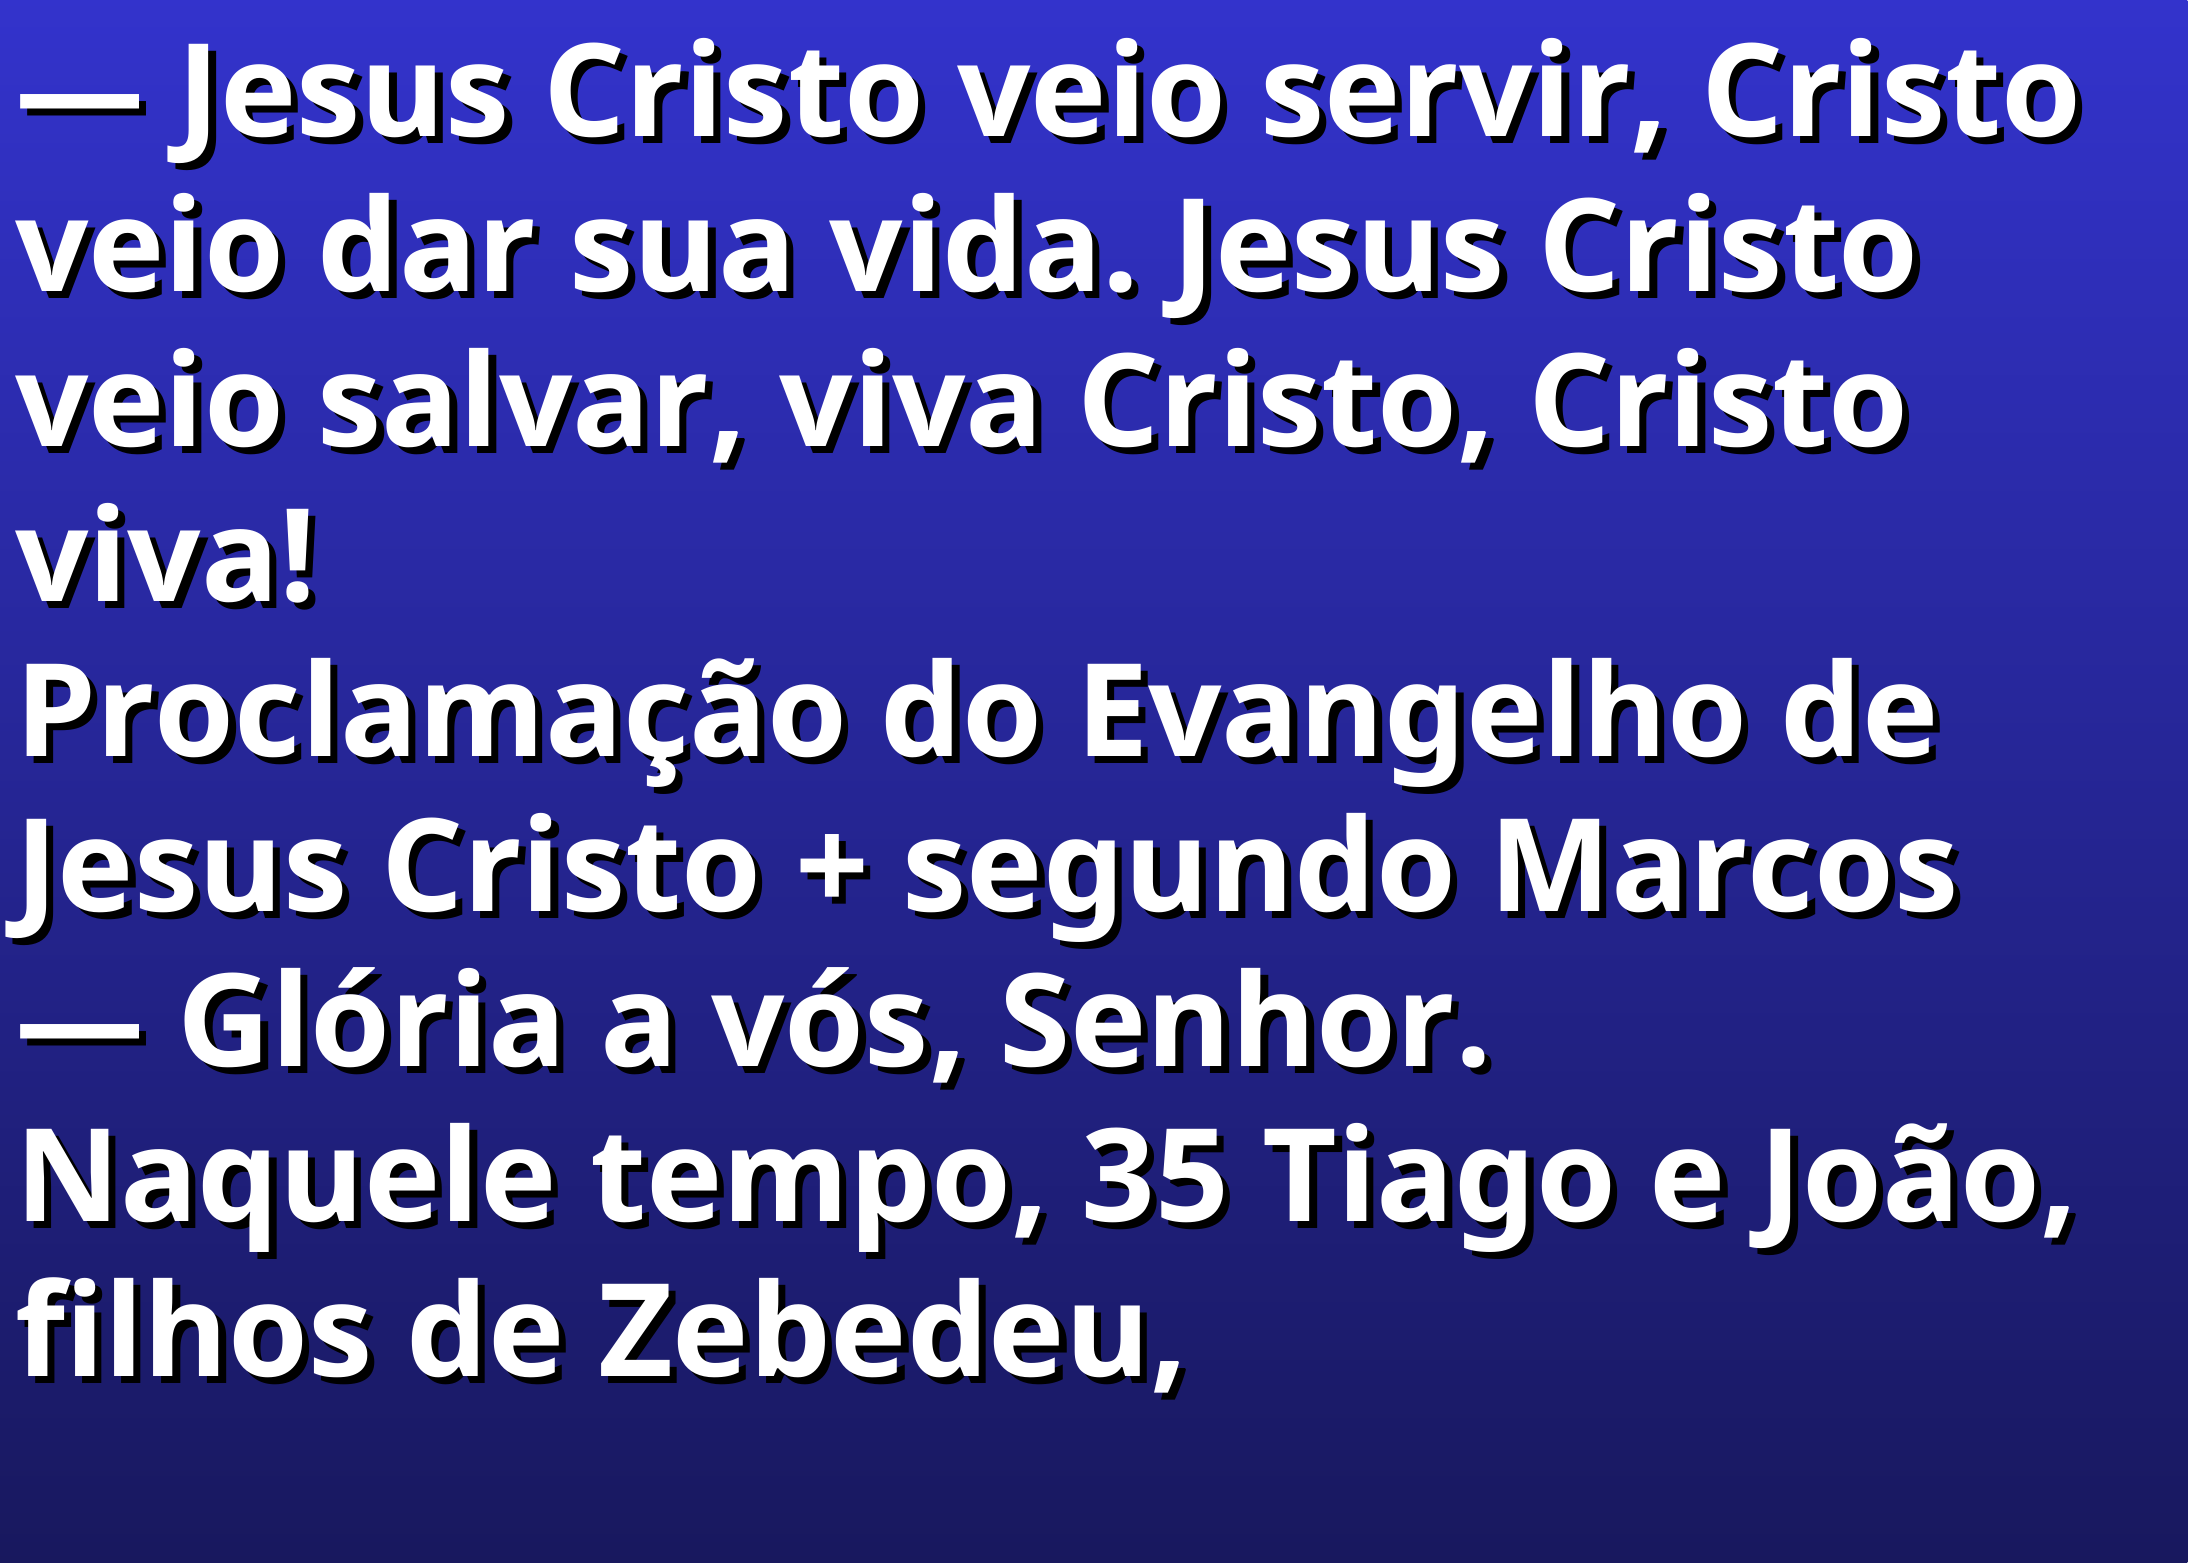

— Jesus Cristo veio servir, Cristo veio dar sua vida. Jesus Cristo veio salvar, viva Cristo, Cristo viva!
Proclamação do Evangelho de Jesus Cristo + segundo Marcos
— Glória a vós, Senhor.
Naquele tempo, 35 Tiago e João, filhos de Zebedeu,